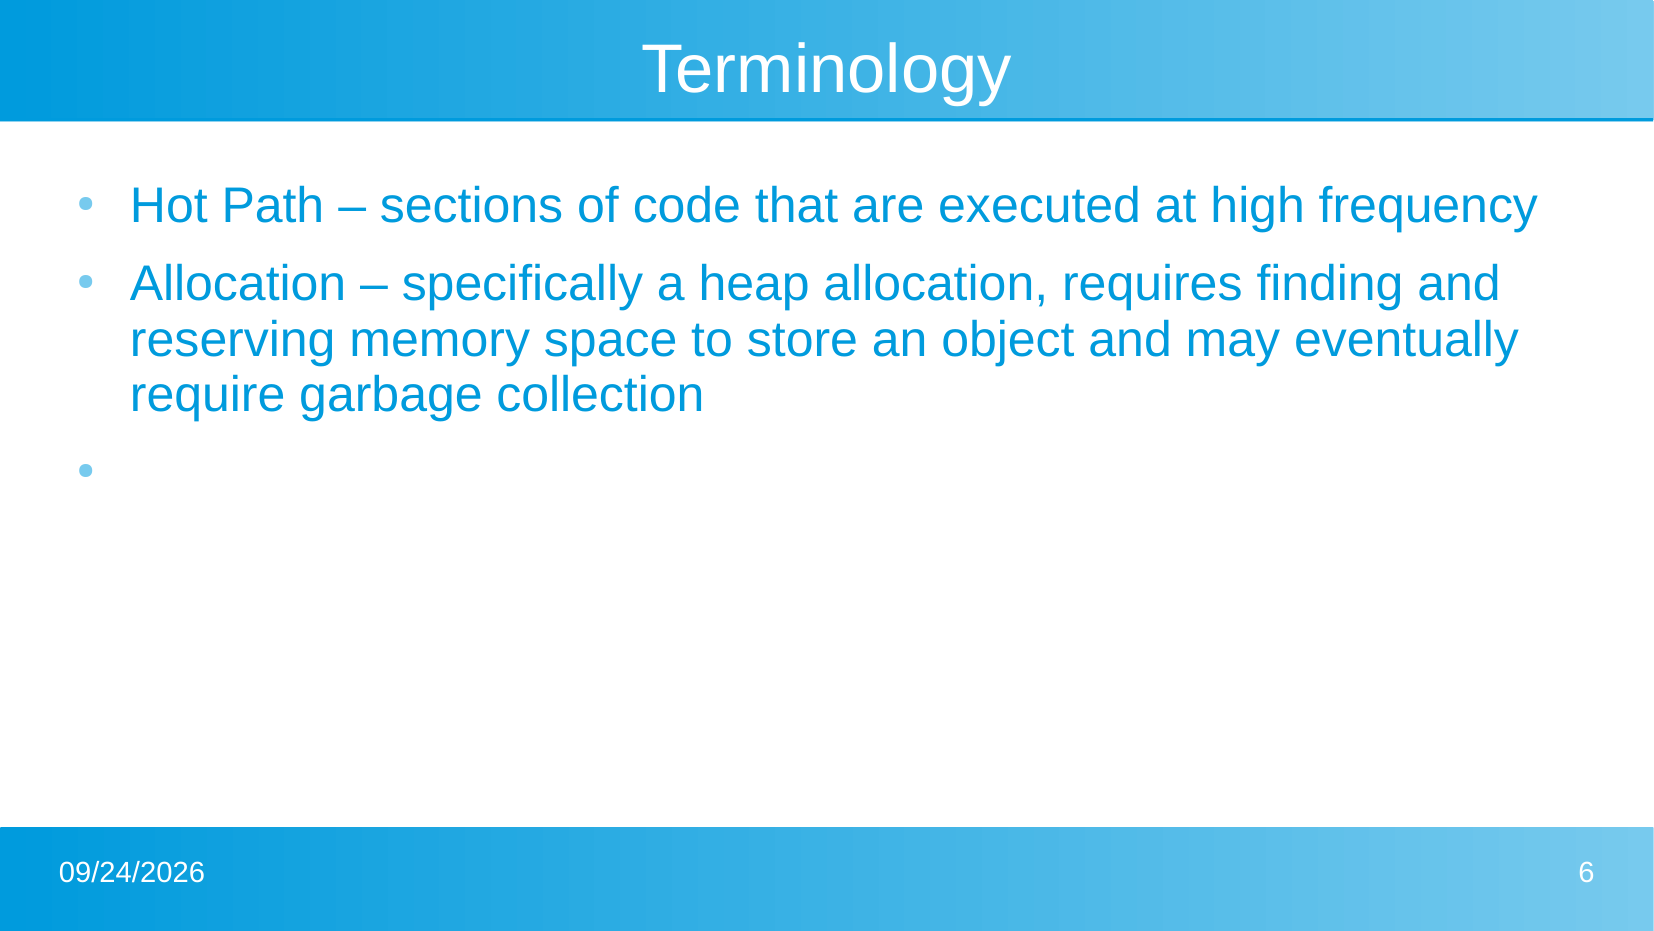

# Terminology
Hot Path – sections of code that are executed at high frequency
Allocation – specifically a heap allocation, requires finding and reserving memory space to store an object and may eventually require garbage collection
6